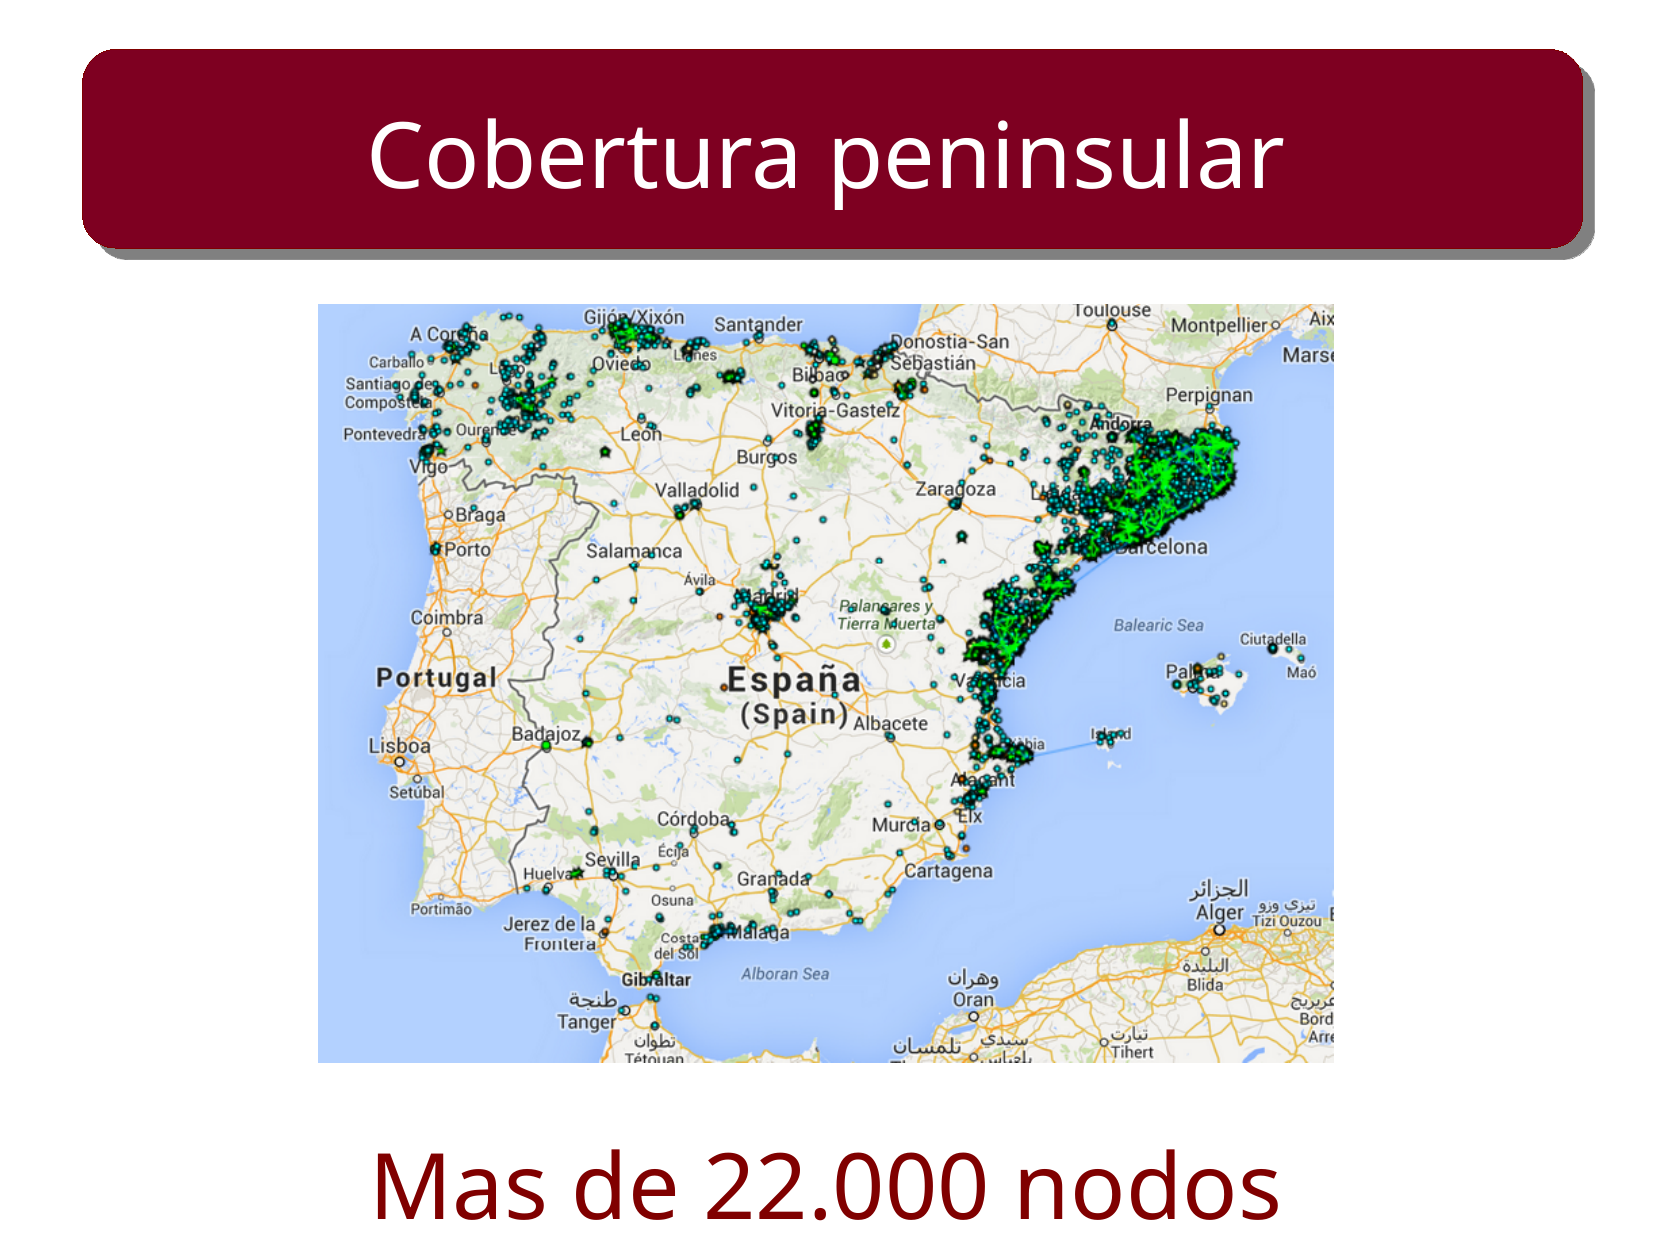

# Cobertura peninsular
Mas de 22.000 nodos